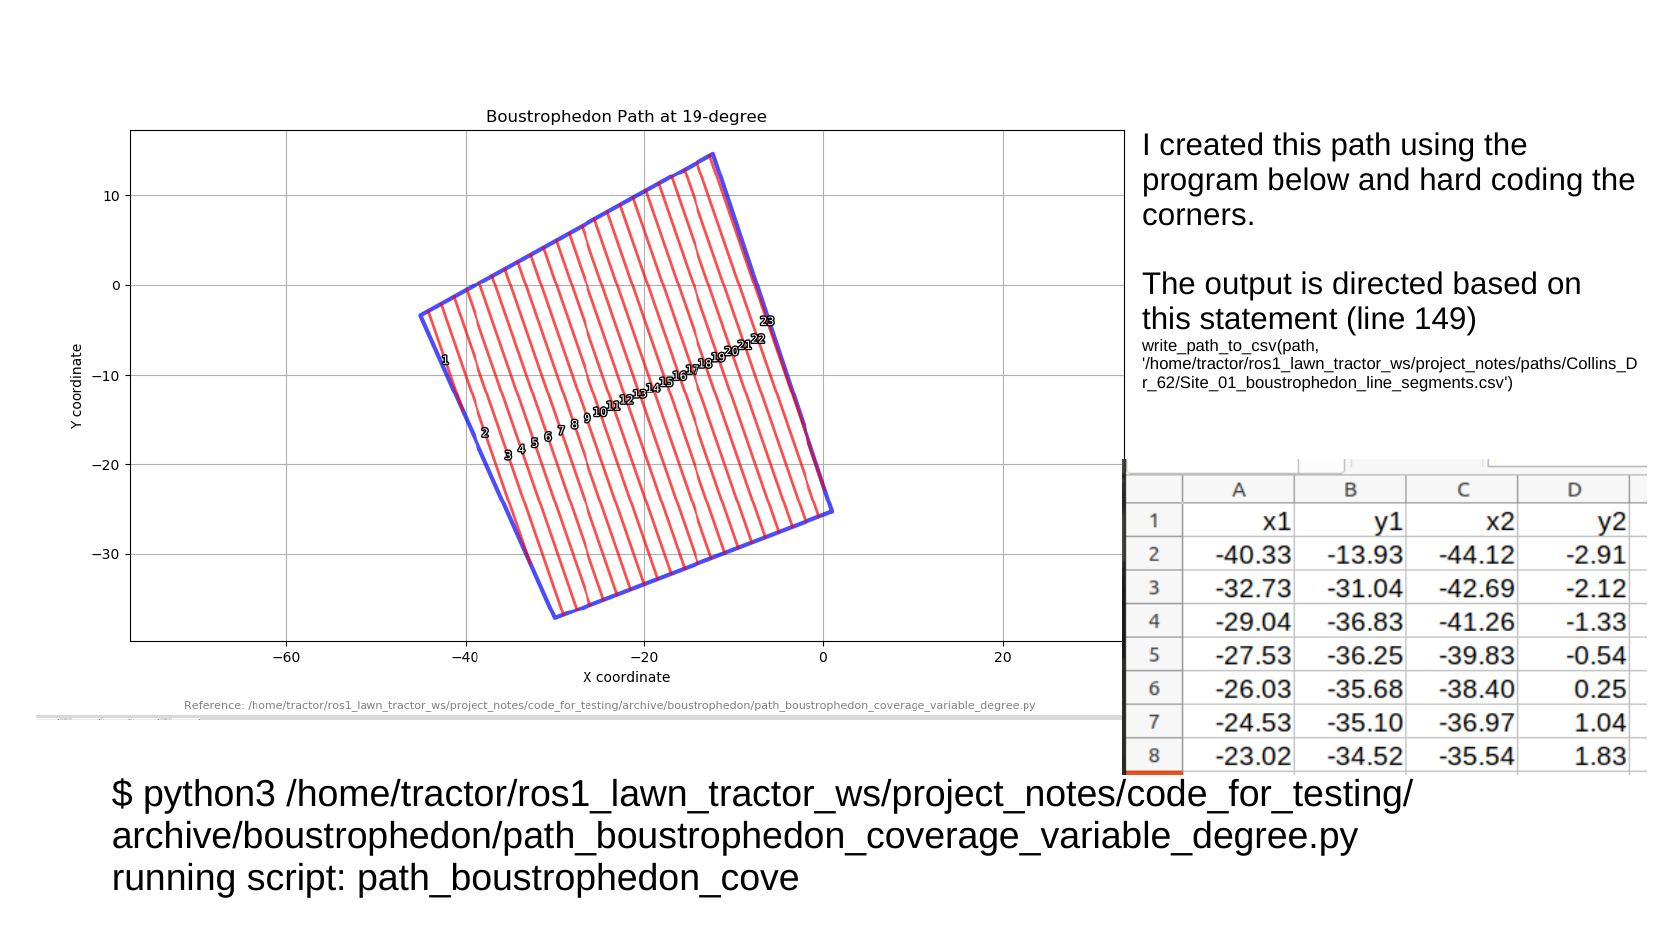

I created this path using the program below and hard coding the corners.
The output is directed based on this statement (line 149)
write_path_to_csv(path, '/home/tractor/ros1_lawn_tractor_ws/project_notes/paths/Collins_Dr_62/Site_01_boustrophedon_line_segments.csv')
$ python3 /home/tractor/ros1_lawn_tractor_ws/project_notes/code_for_testing/archive/boustrophedon/path_boustrophedon_coverage_variable_degree.py
running script: path_boustrophedon_cove